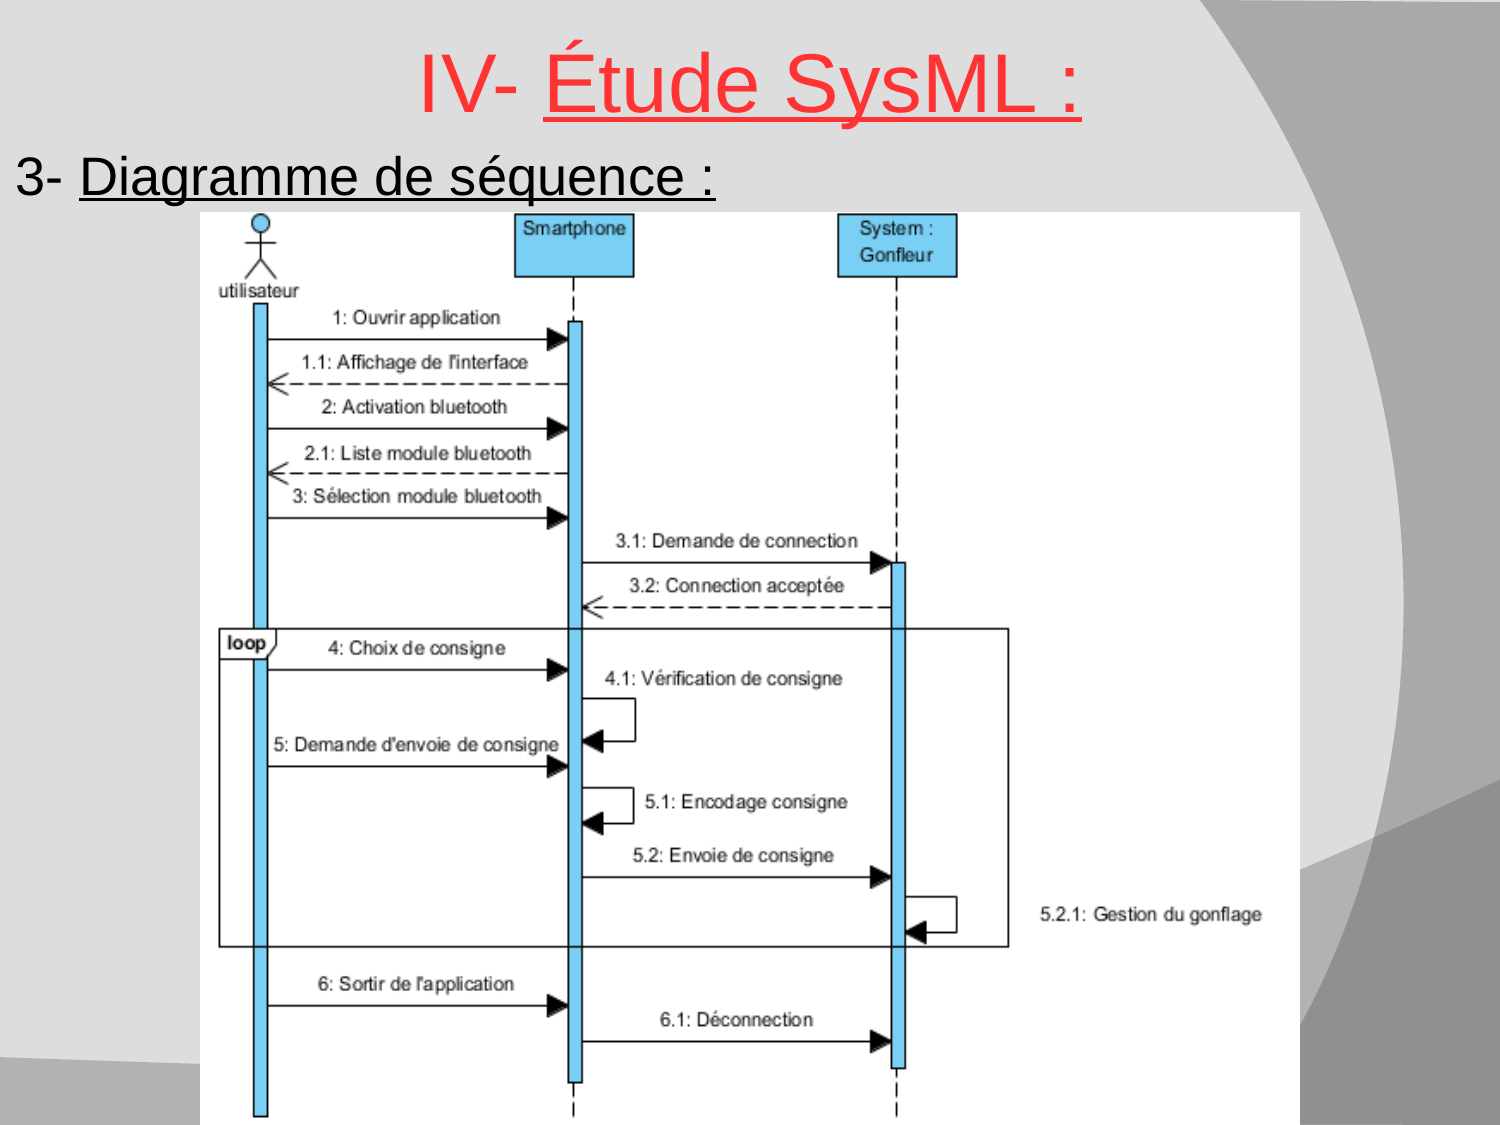

IV- Étude SysML :
3- Diagramme de séquence :